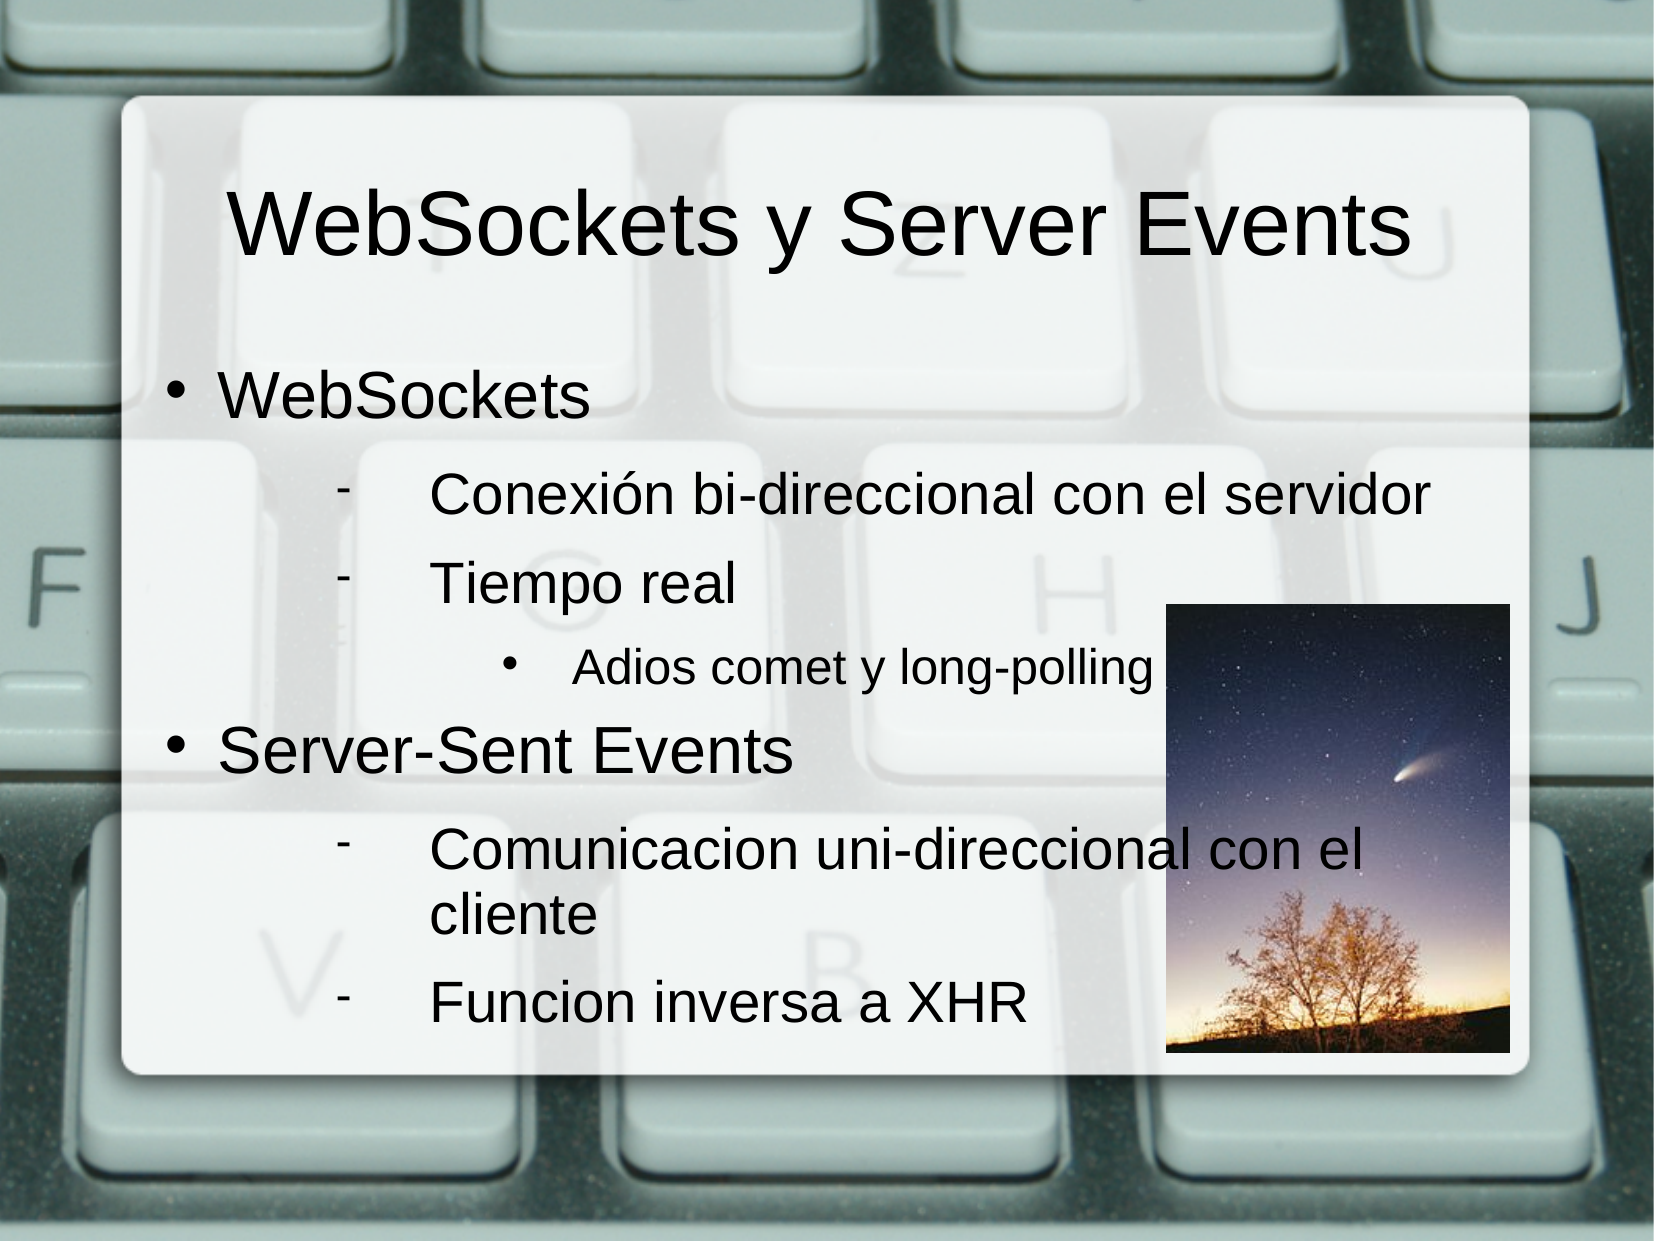

# WebSockets y Server Events
WebSockets
Conexión bi-direccional con el servidor
Tiempo real
Adios comet y long-polling
Server-Sent Events
Comunicacion uni-direccional con el cliente
Funcion inversa a XHR